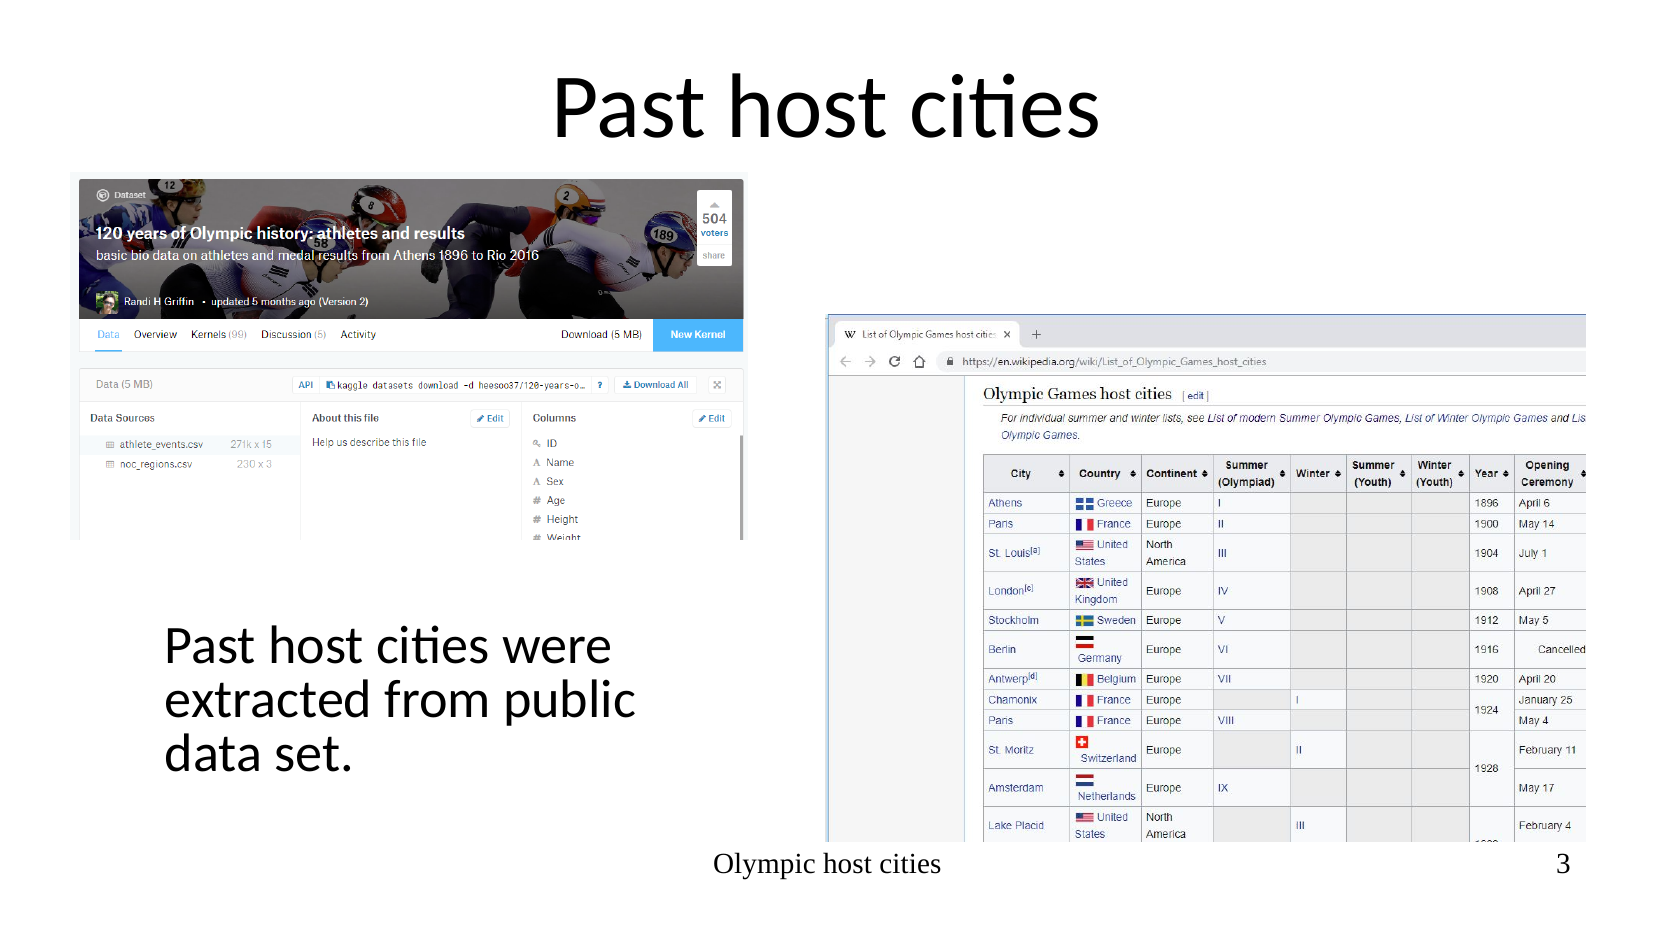

# Past host cities
Past host cities were extracted from public data set.
Olympic host cities
3